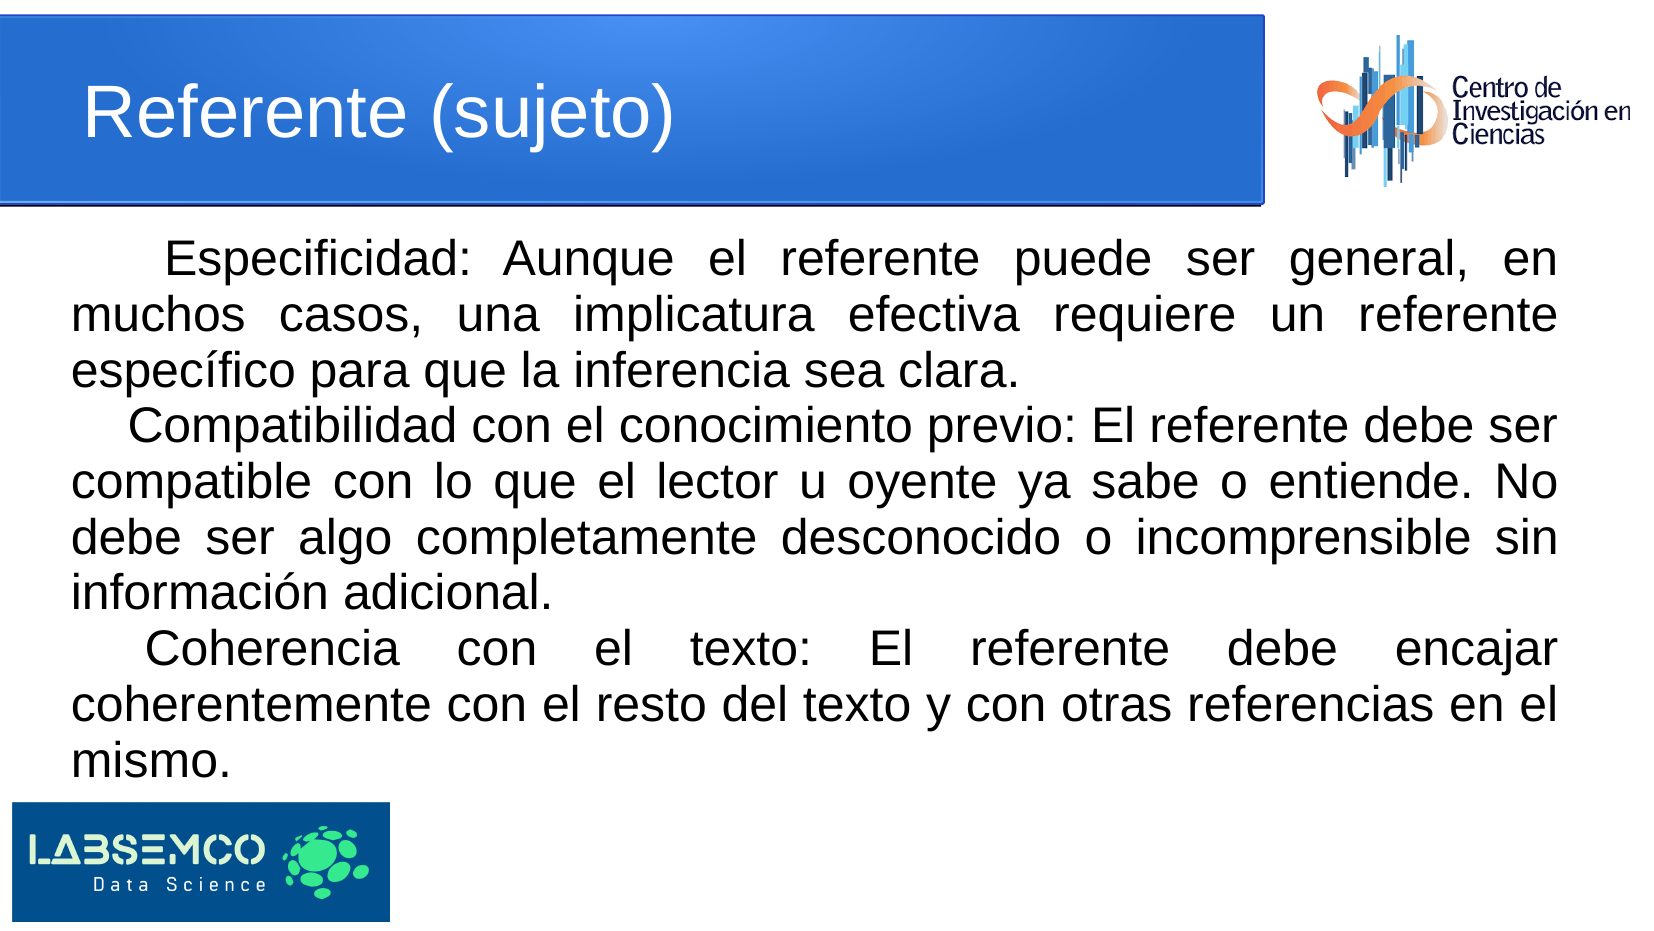

Referente (sujeto)
# Especificidad: Aunque el referente puede ser general, en muchos casos, una implicatura efectiva requiere un referente específico para que la inferencia sea clara.
 Compatibilidad con el conocimiento previo: El referente debe ser compatible con lo que el lector u oyente ya sabe o entiende. No debe ser algo completamente desconocido o incomprensible sin información adicional.
	Coherencia con el texto: El referente debe encajar coherentemente con el resto del texto y con otras referencias en el mismo.